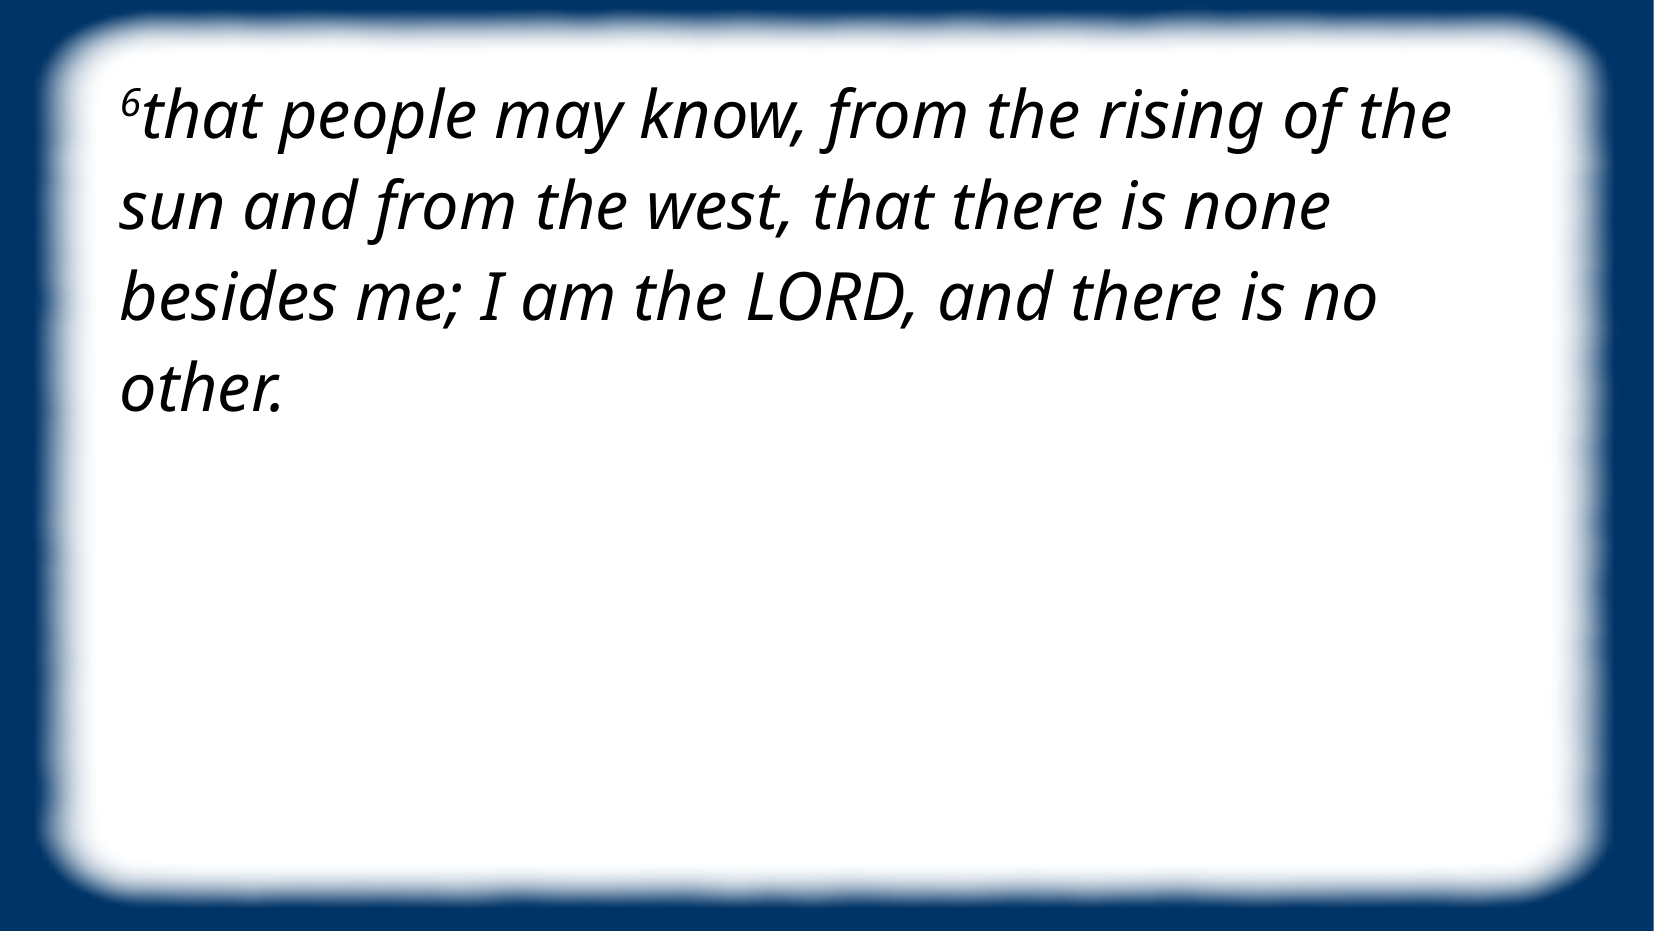

6that people may know, from the rising of the sun and from the west, that there is none besides me; I am the LORD, and there is no other.